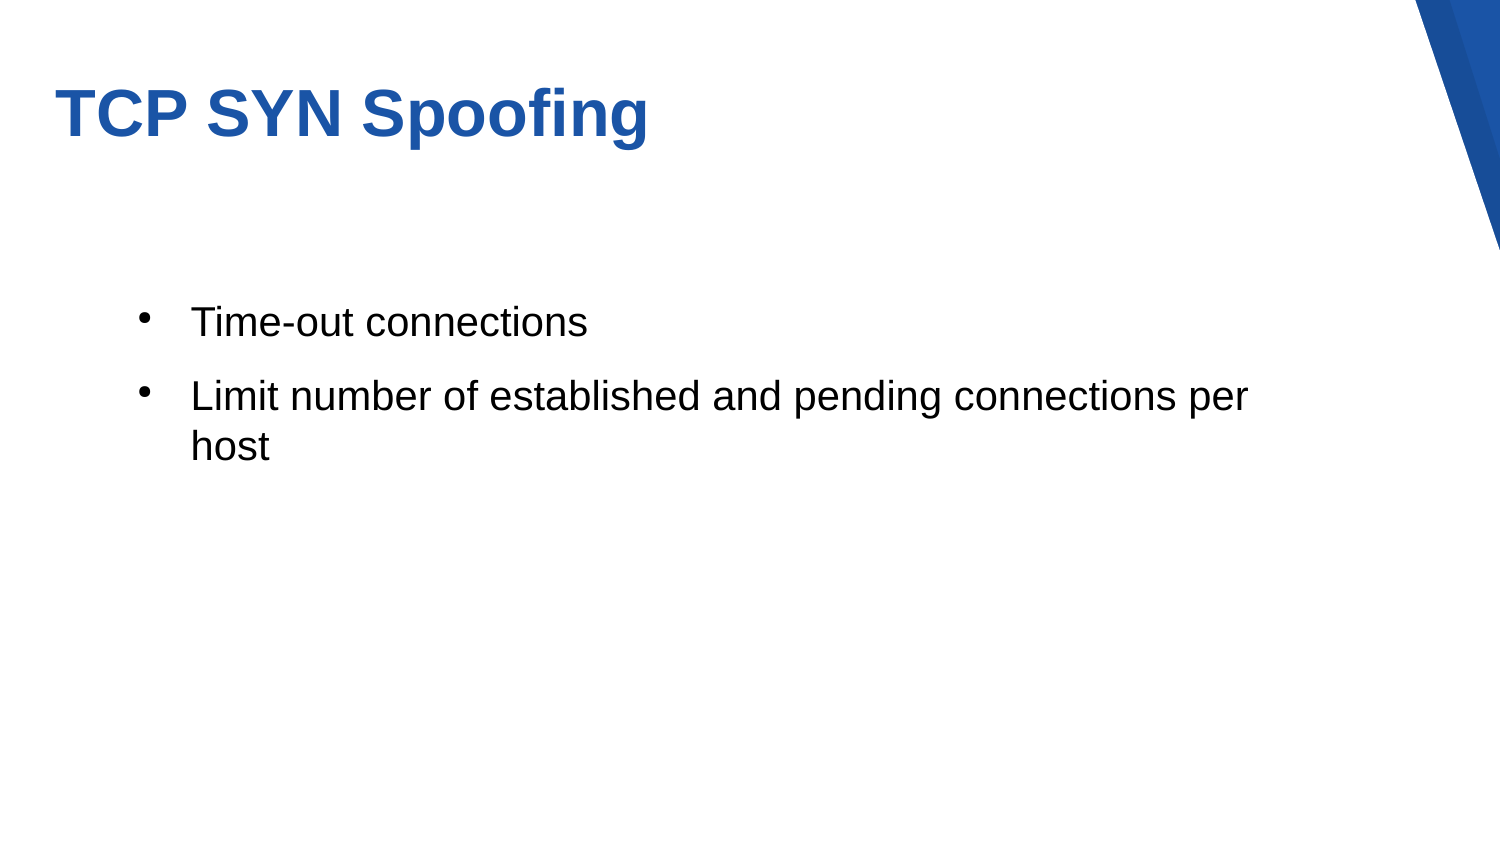

TCP SYN Spoofing
# Time-out connections
Limit number of established and pending connections per host